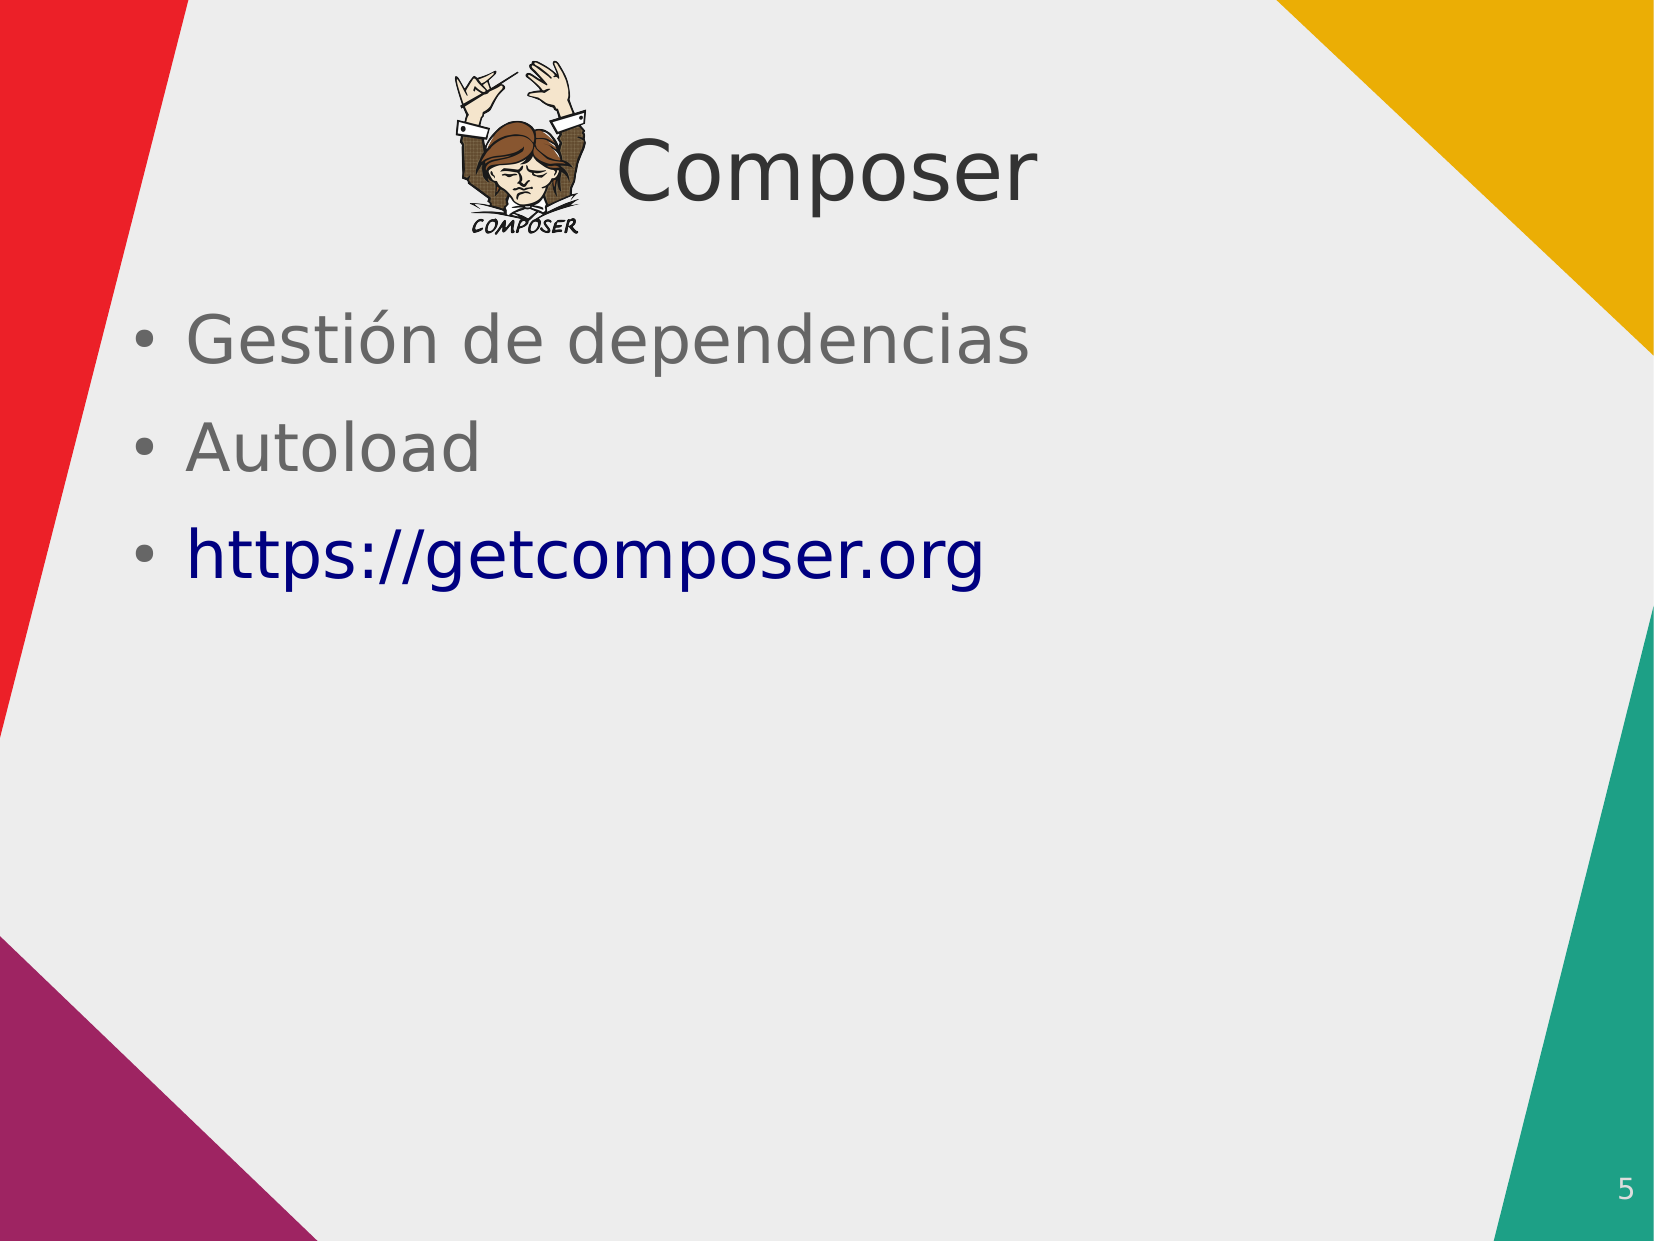

# Composer
Gestión de dependencias
Autoload
https://getcomposer.org
5